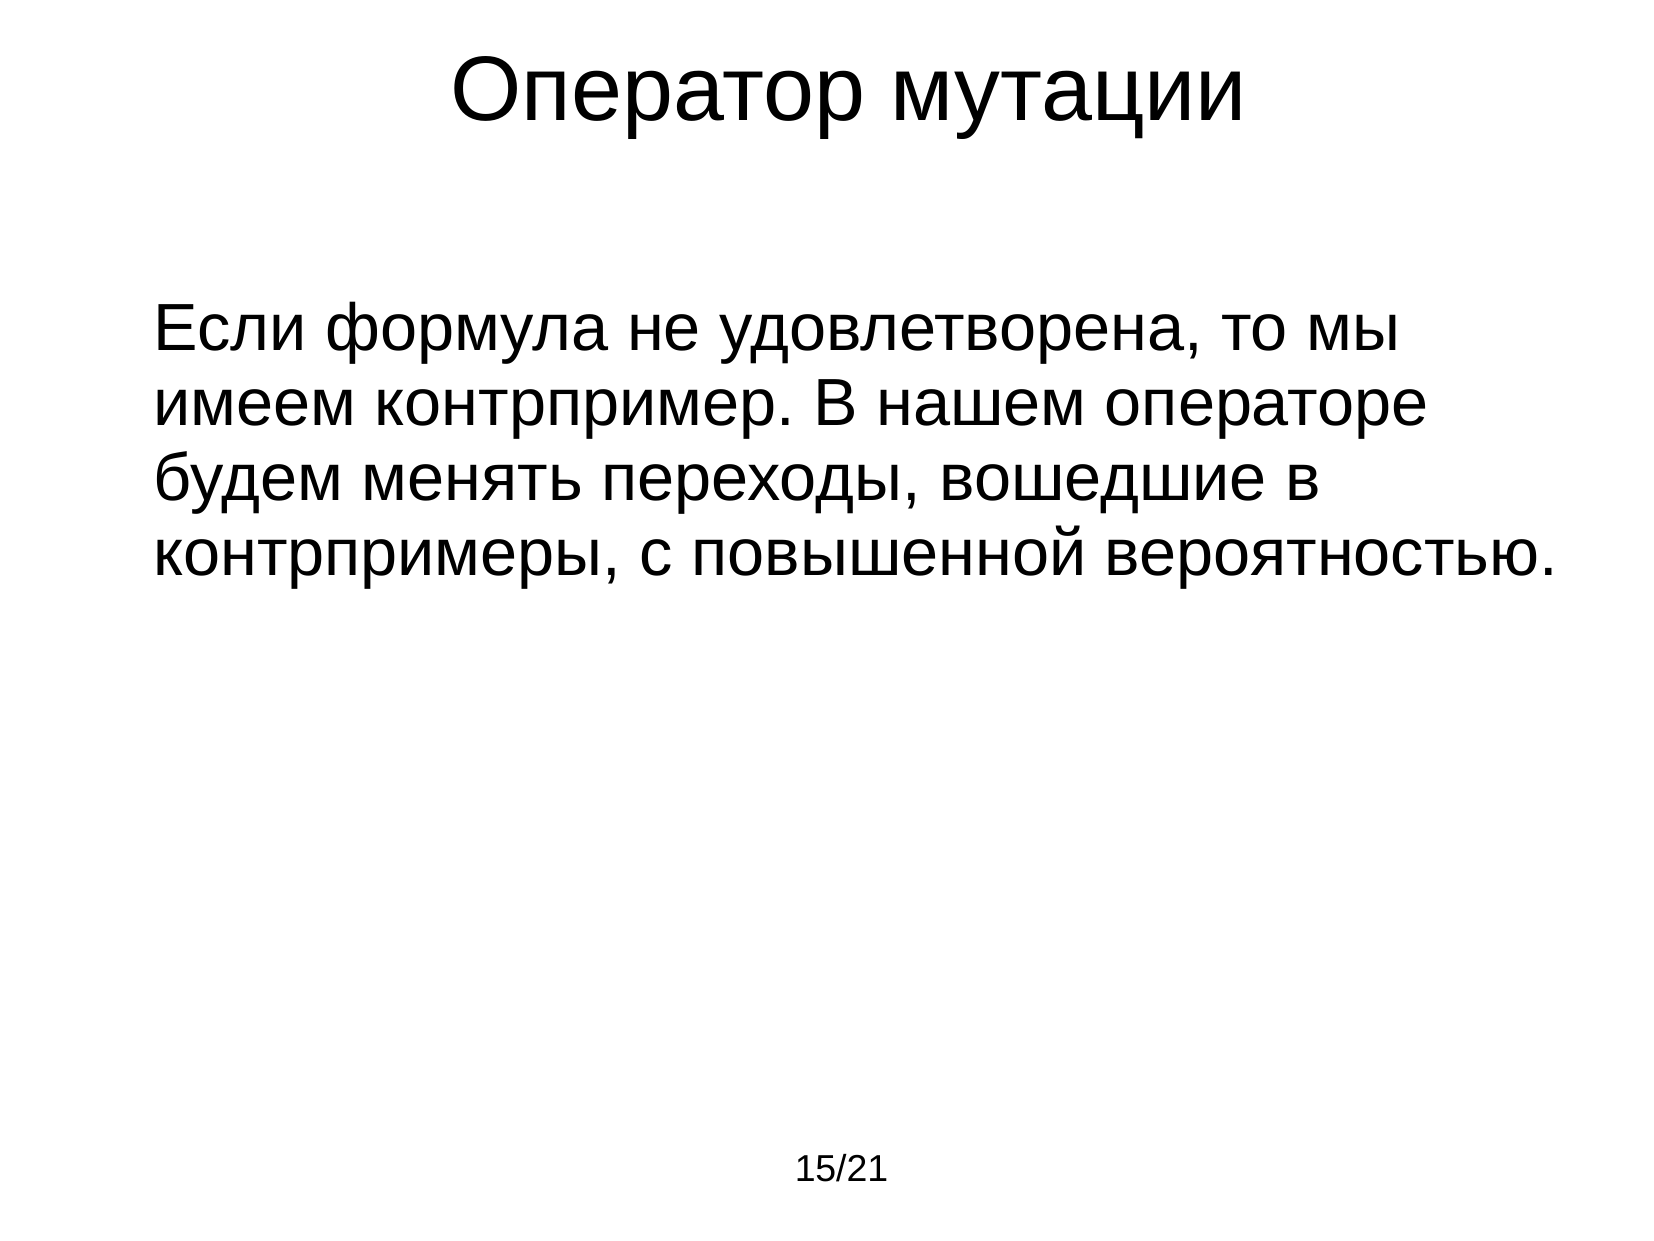

# Оператор мутации
Если формула не удовлетворена, то мы имеем контрпример. В нашем операторе будем менять переходы, вошедшие в контрпримеры, с повышенной вероятностью.
15/21